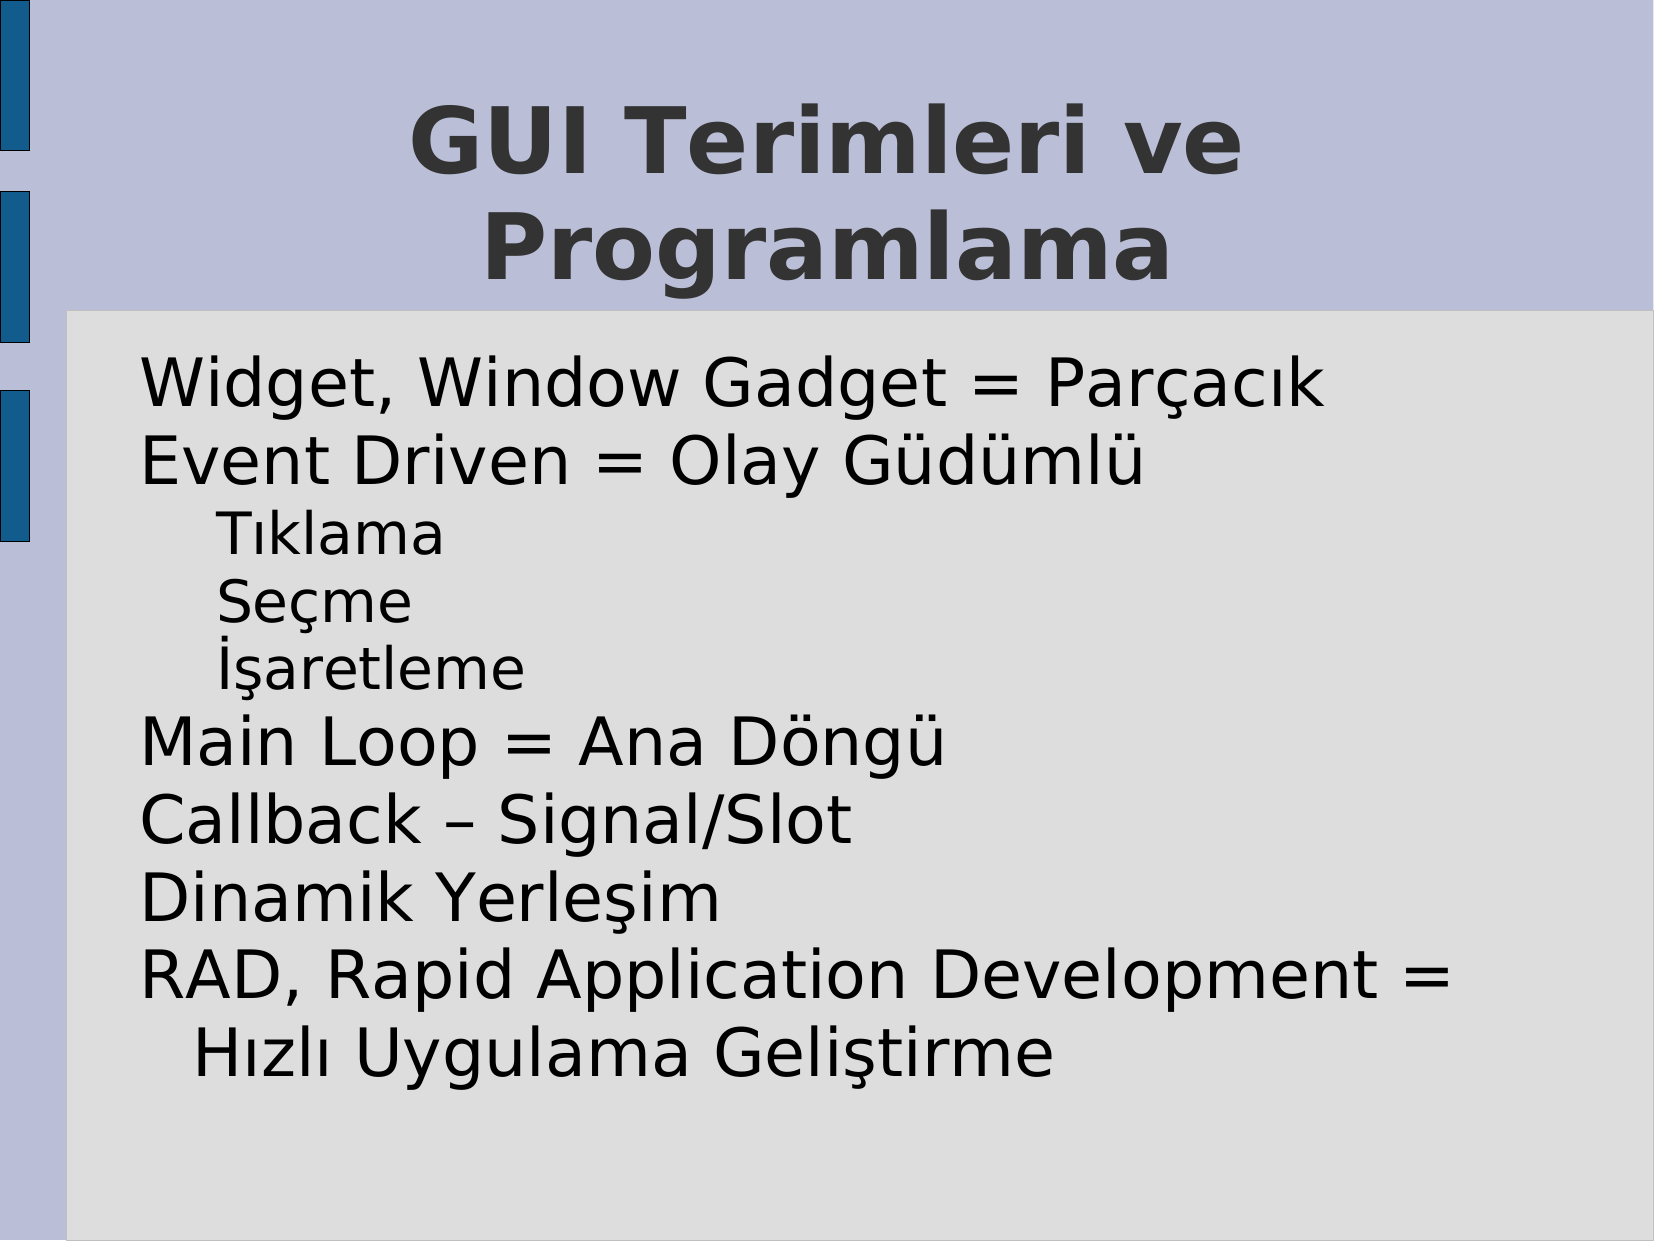

# GUI Terimleri ve Programlama
Widget, Window Gadget = Parçacık
Event Driven = Olay Güdümlü
Tıklama
Seçme
İşaretleme
Main Loop = Ana Döngü
Callback – Signal/Slot
Dinamik Yerleşim
RAD, Rapid Application Development = Hızlı Uygulama Geliştirme